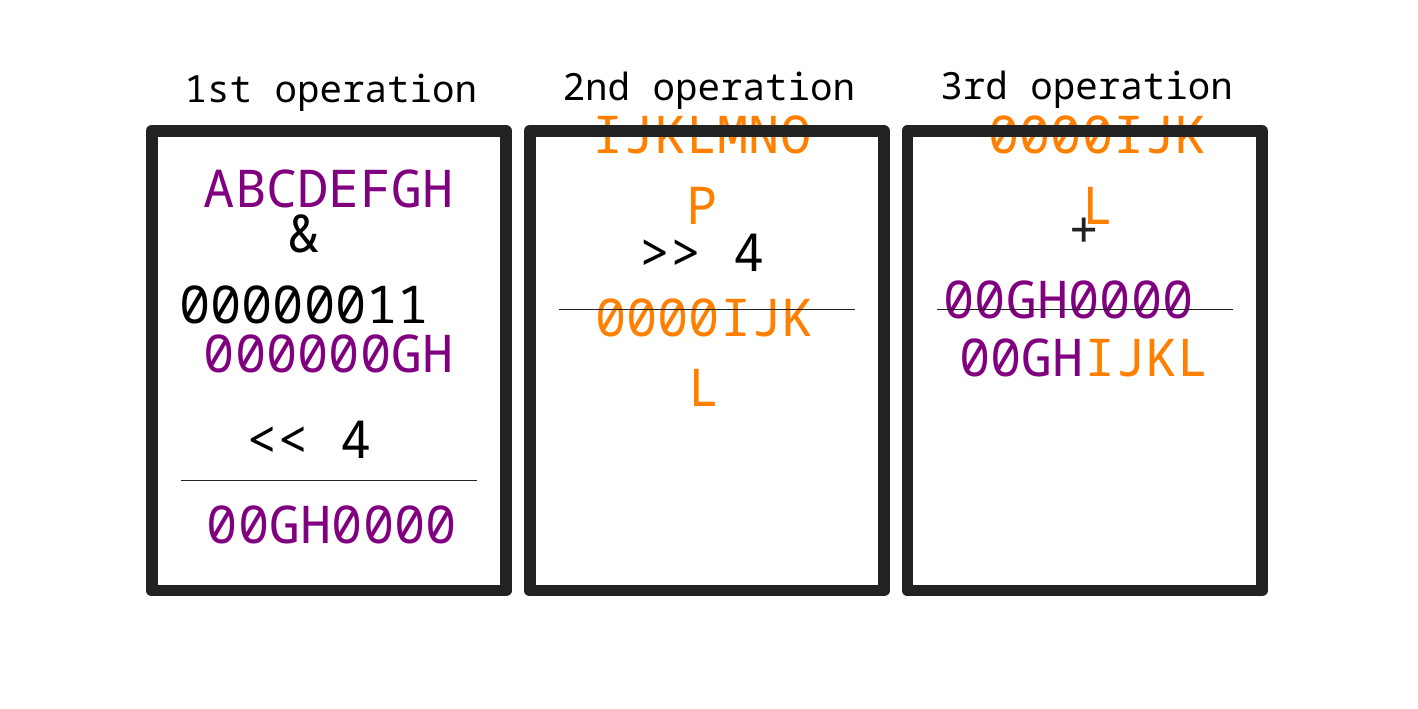

3rd operation
2nd operation
1st operation
IJKLMNOP
0000IJKL
ABCDEFGH
+ 00GH0000
& 00000011
>> 4
0000IJKL
000000GH
00GHIJKL
<< 4
00GH0000